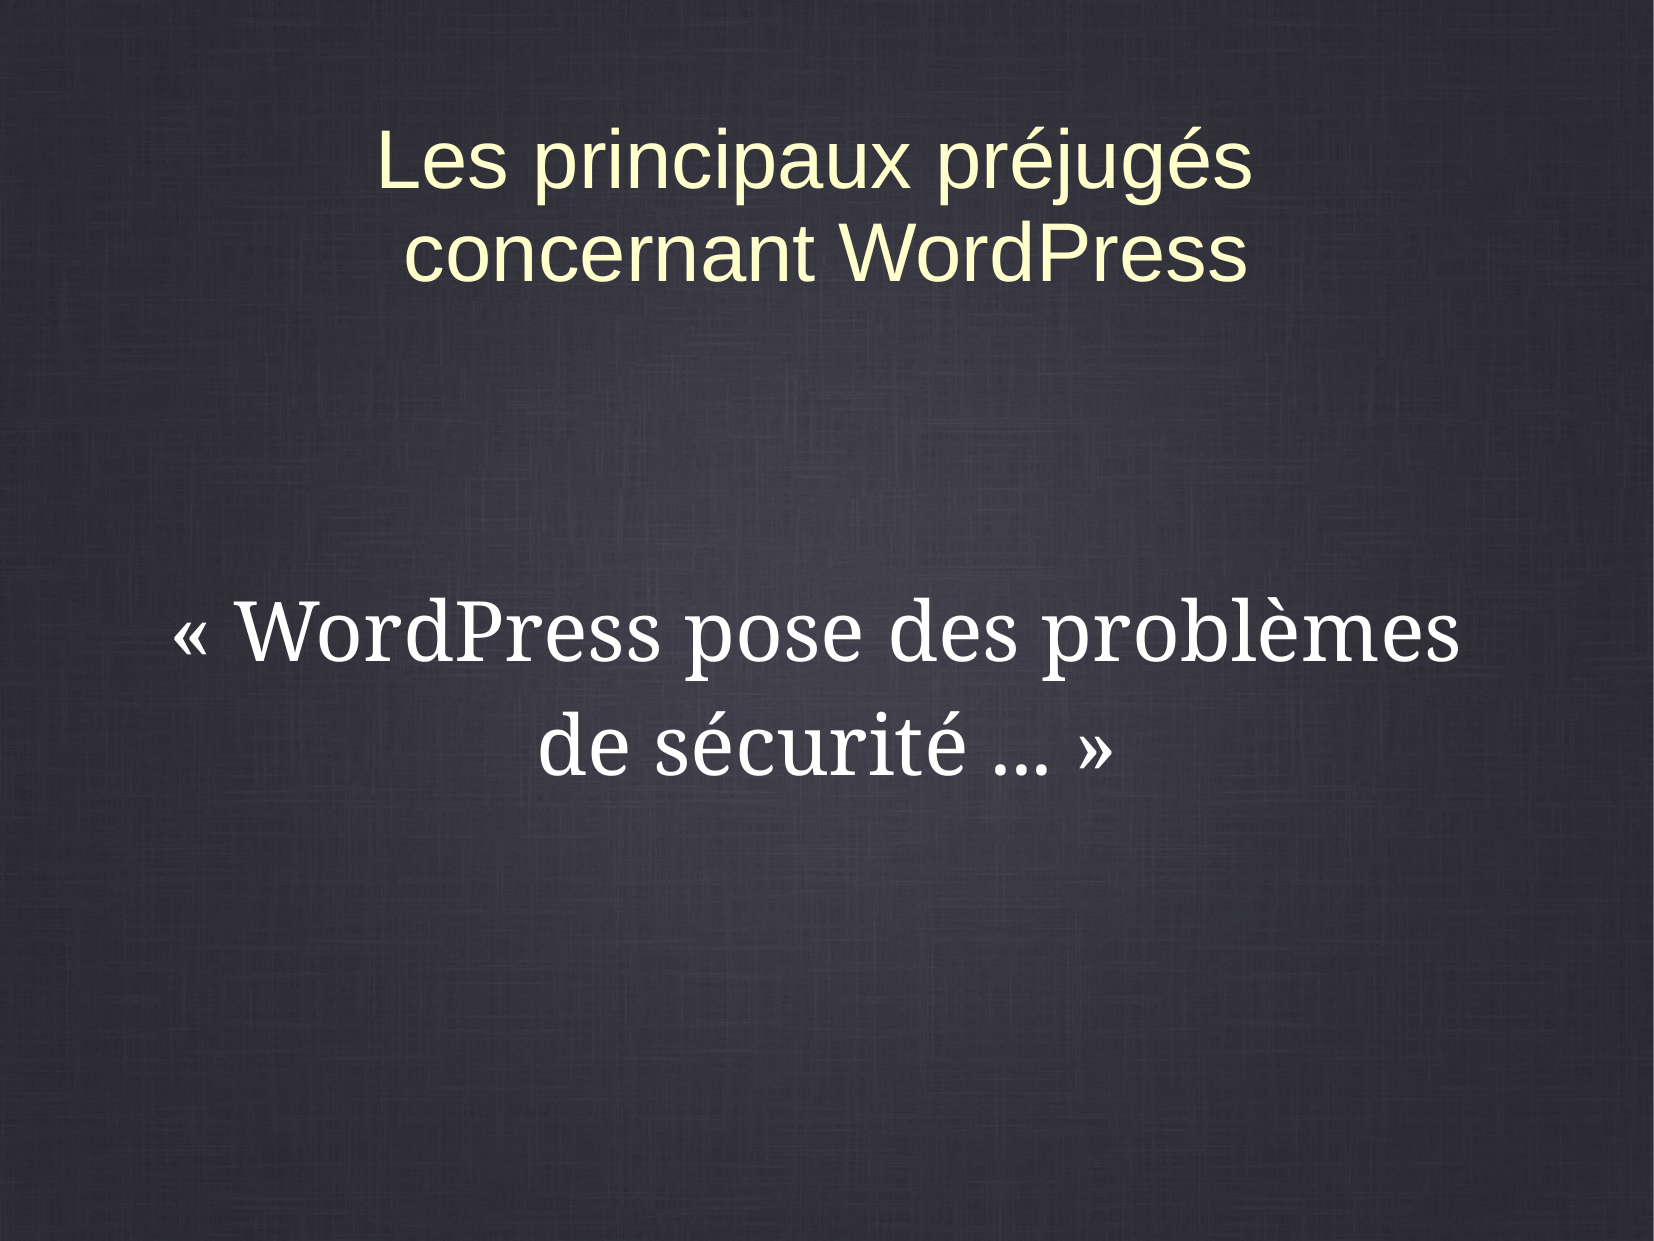

Les principaux préjugés
concernant WordPress
« WordPress pose des problèmes
de sécurité ... »